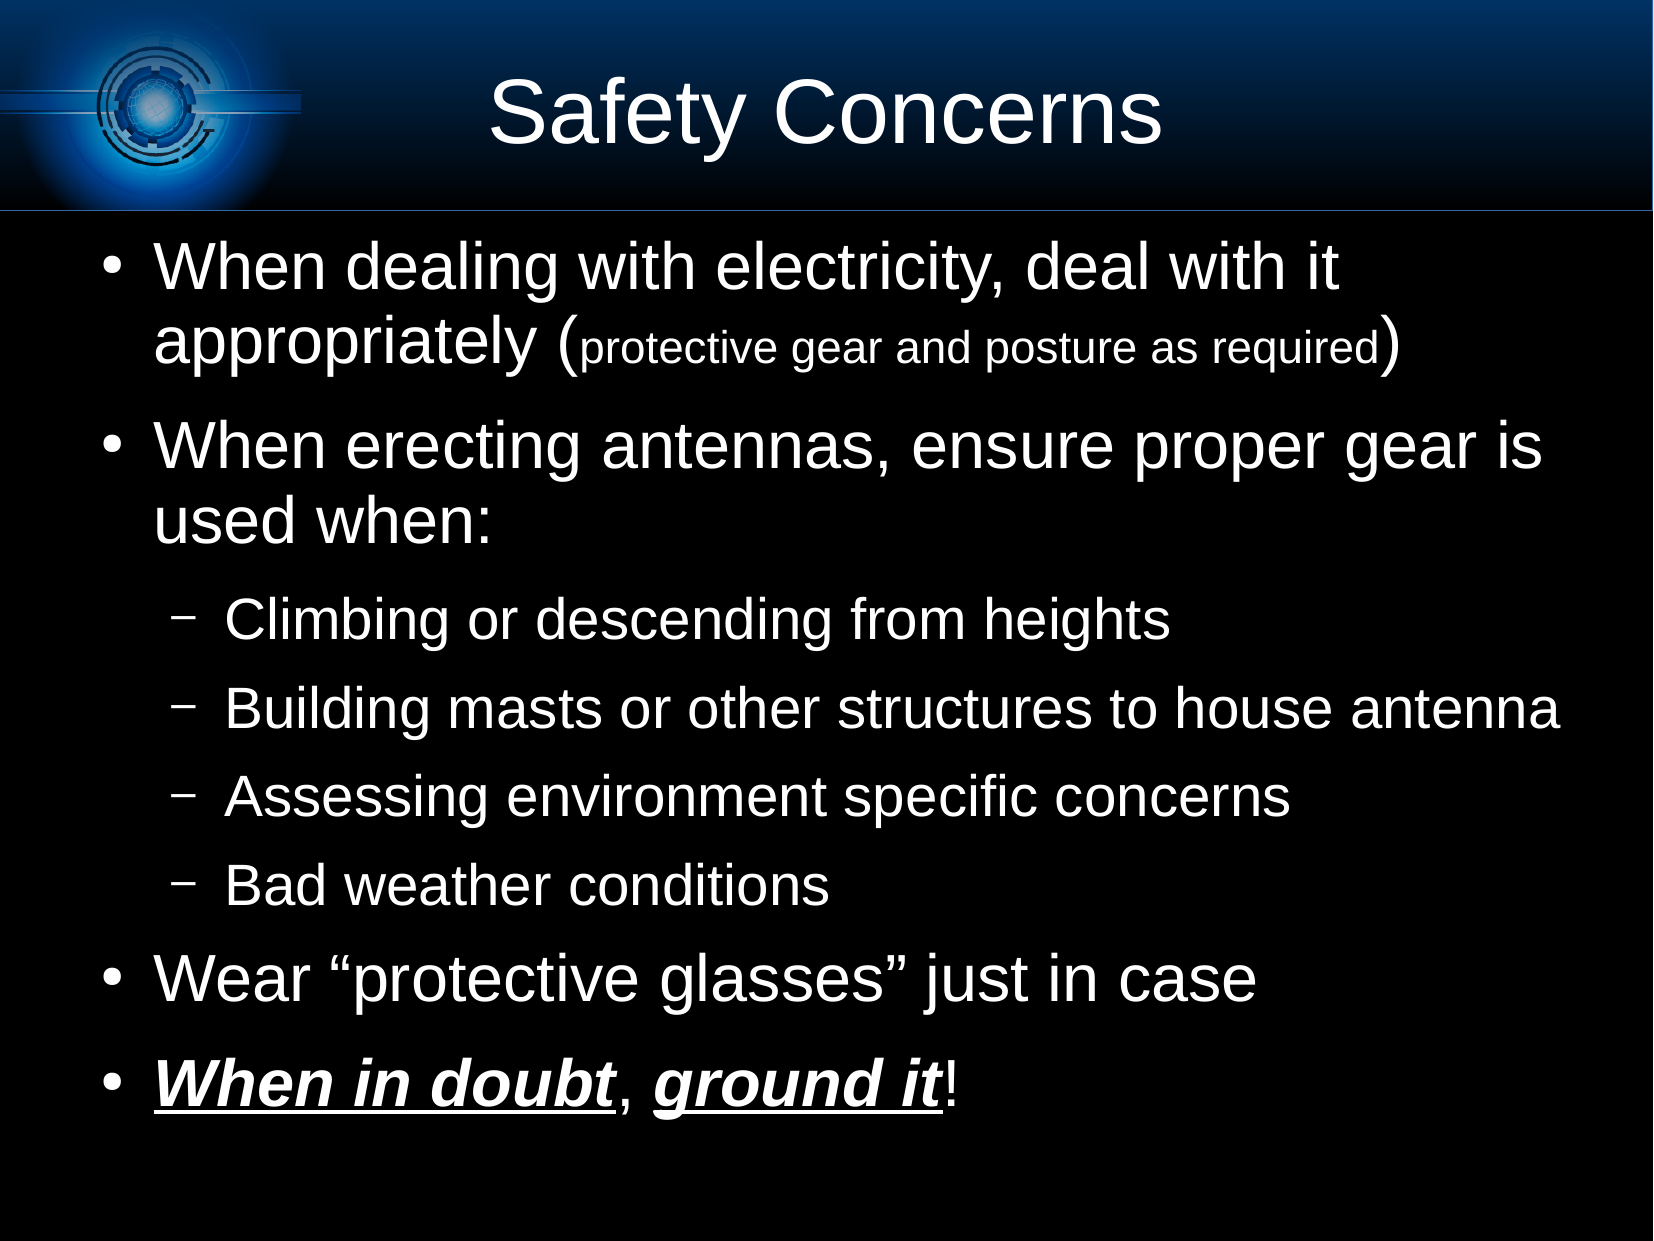

# Safety Concerns
When dealing with electricity, deal with it appropriately (protective gear and posture as required)
When erecting antennas, ensure proper gear is used when:
Climbing or descending from heights
Building masts or other structures to house antenna
Assessing environment specific concerns
Bad weather conditions
Wear “protective glasses” just in case
When in doubt, ground it!